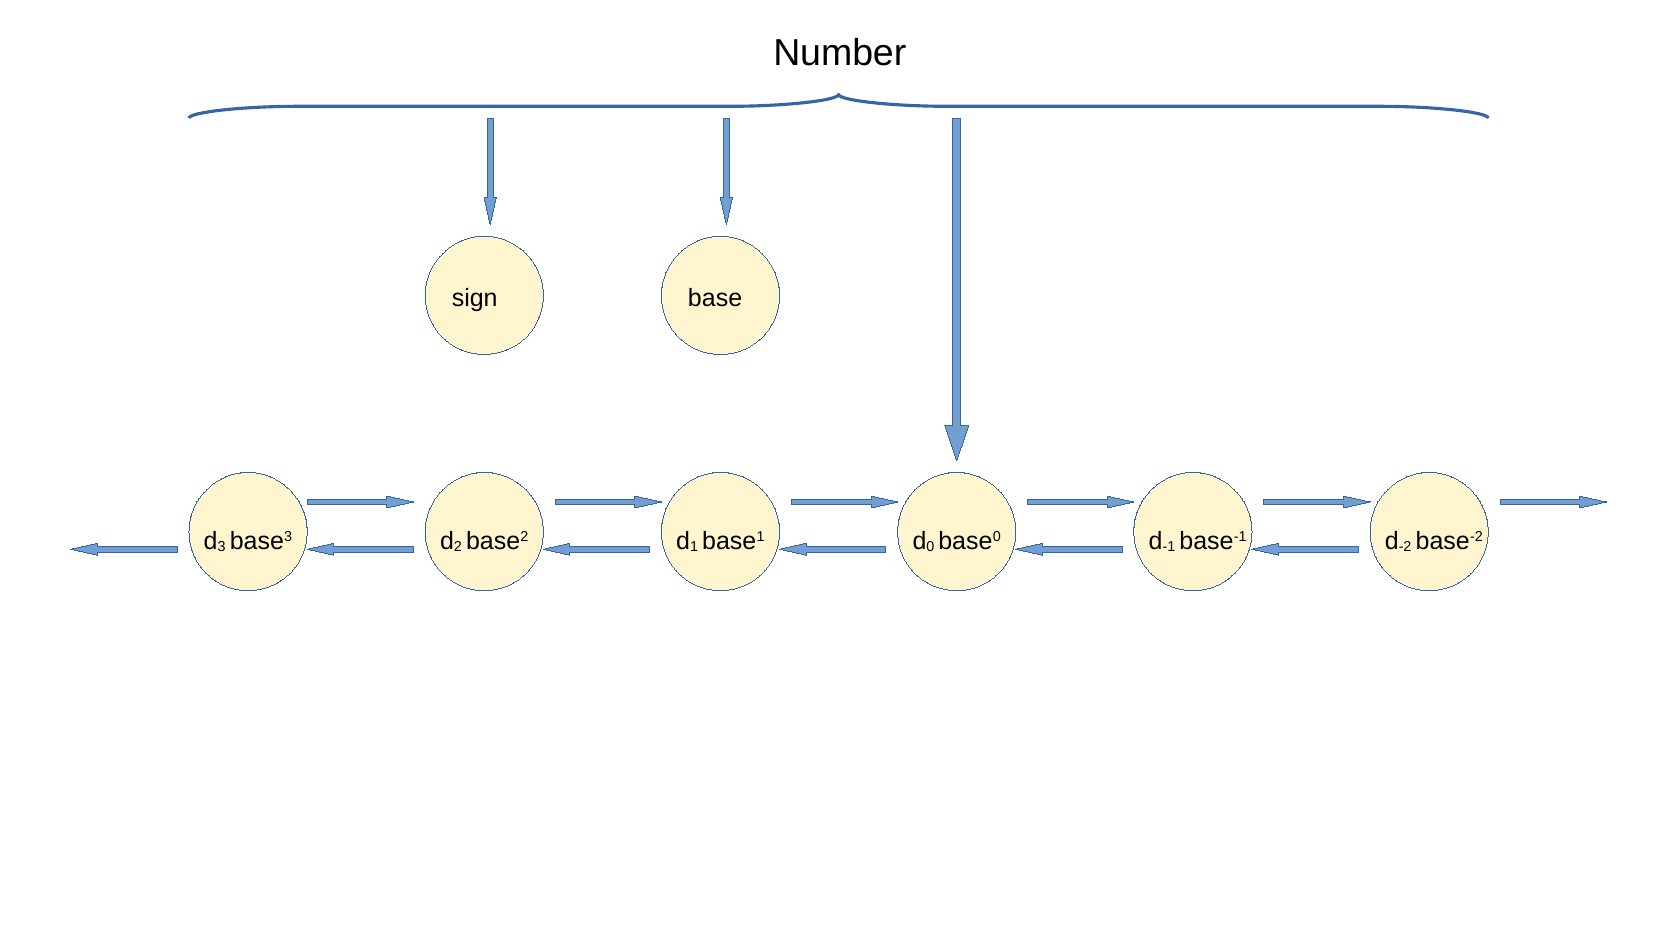

Number
sign
base
d3 base3
d2 base2
d1 base1
d0 base0
d-1 base-1
d-2 base-2